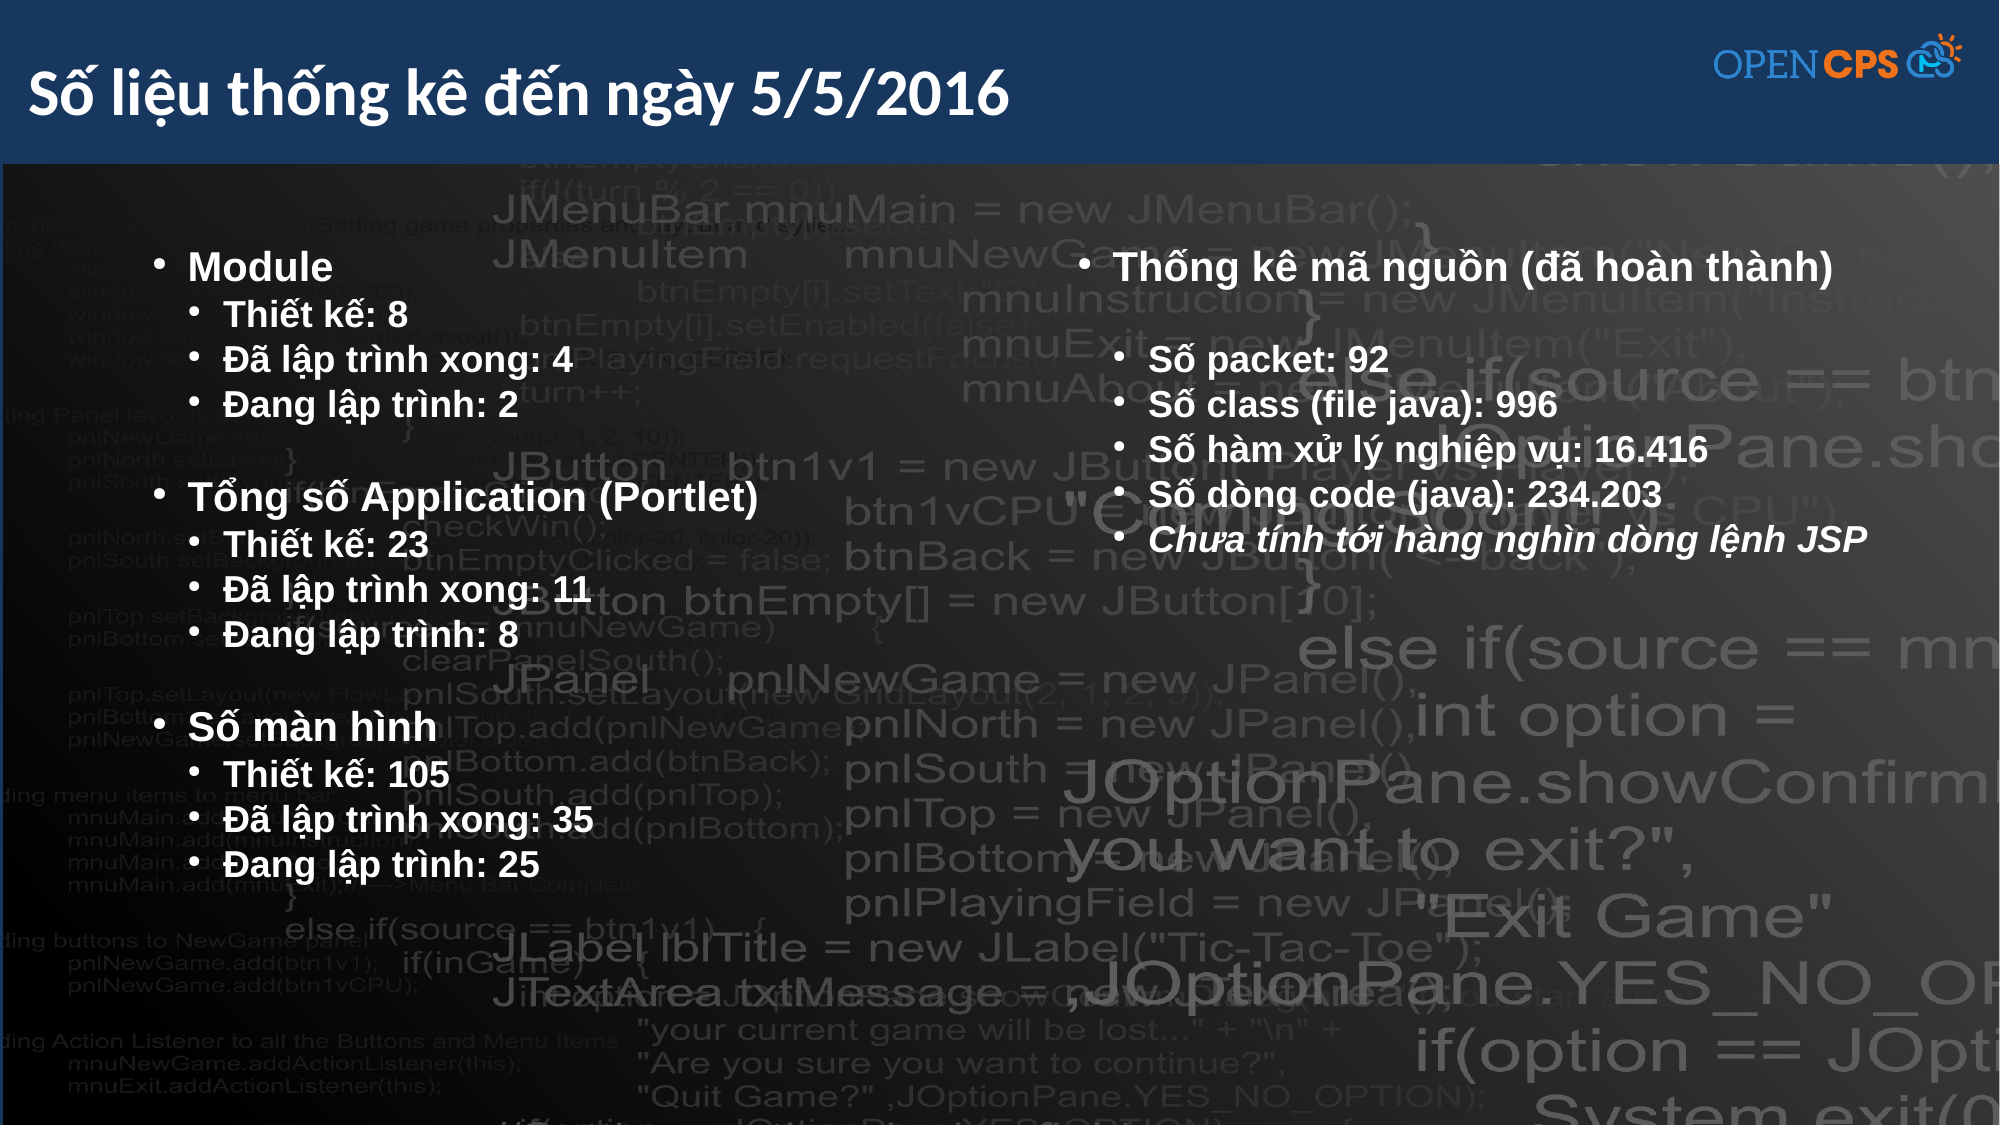

Số liệu thống kê đến ngày 5/5/2016
Module
Thiết kế: 8
Đã lập trình xong: 4
Đang lập trình: 2
Tổng số Application (Portlet)
Thiết kế: 23
Đã lập trình xong: 11
Đang lập trình: 8
Số màn hình
Thiết kế: 105
Đã lập trình xong: 35
Đang lập trình: 25
Thống kê mã nguồn (đã hoàn thành)
Số packet: 92
Số class (file java): 996
Số hàm xử lý nghiệp vụ: 16.416
Số dòng code (java): 234.203
Chưa tính tới hàng nghìn dòng lệnh JSP